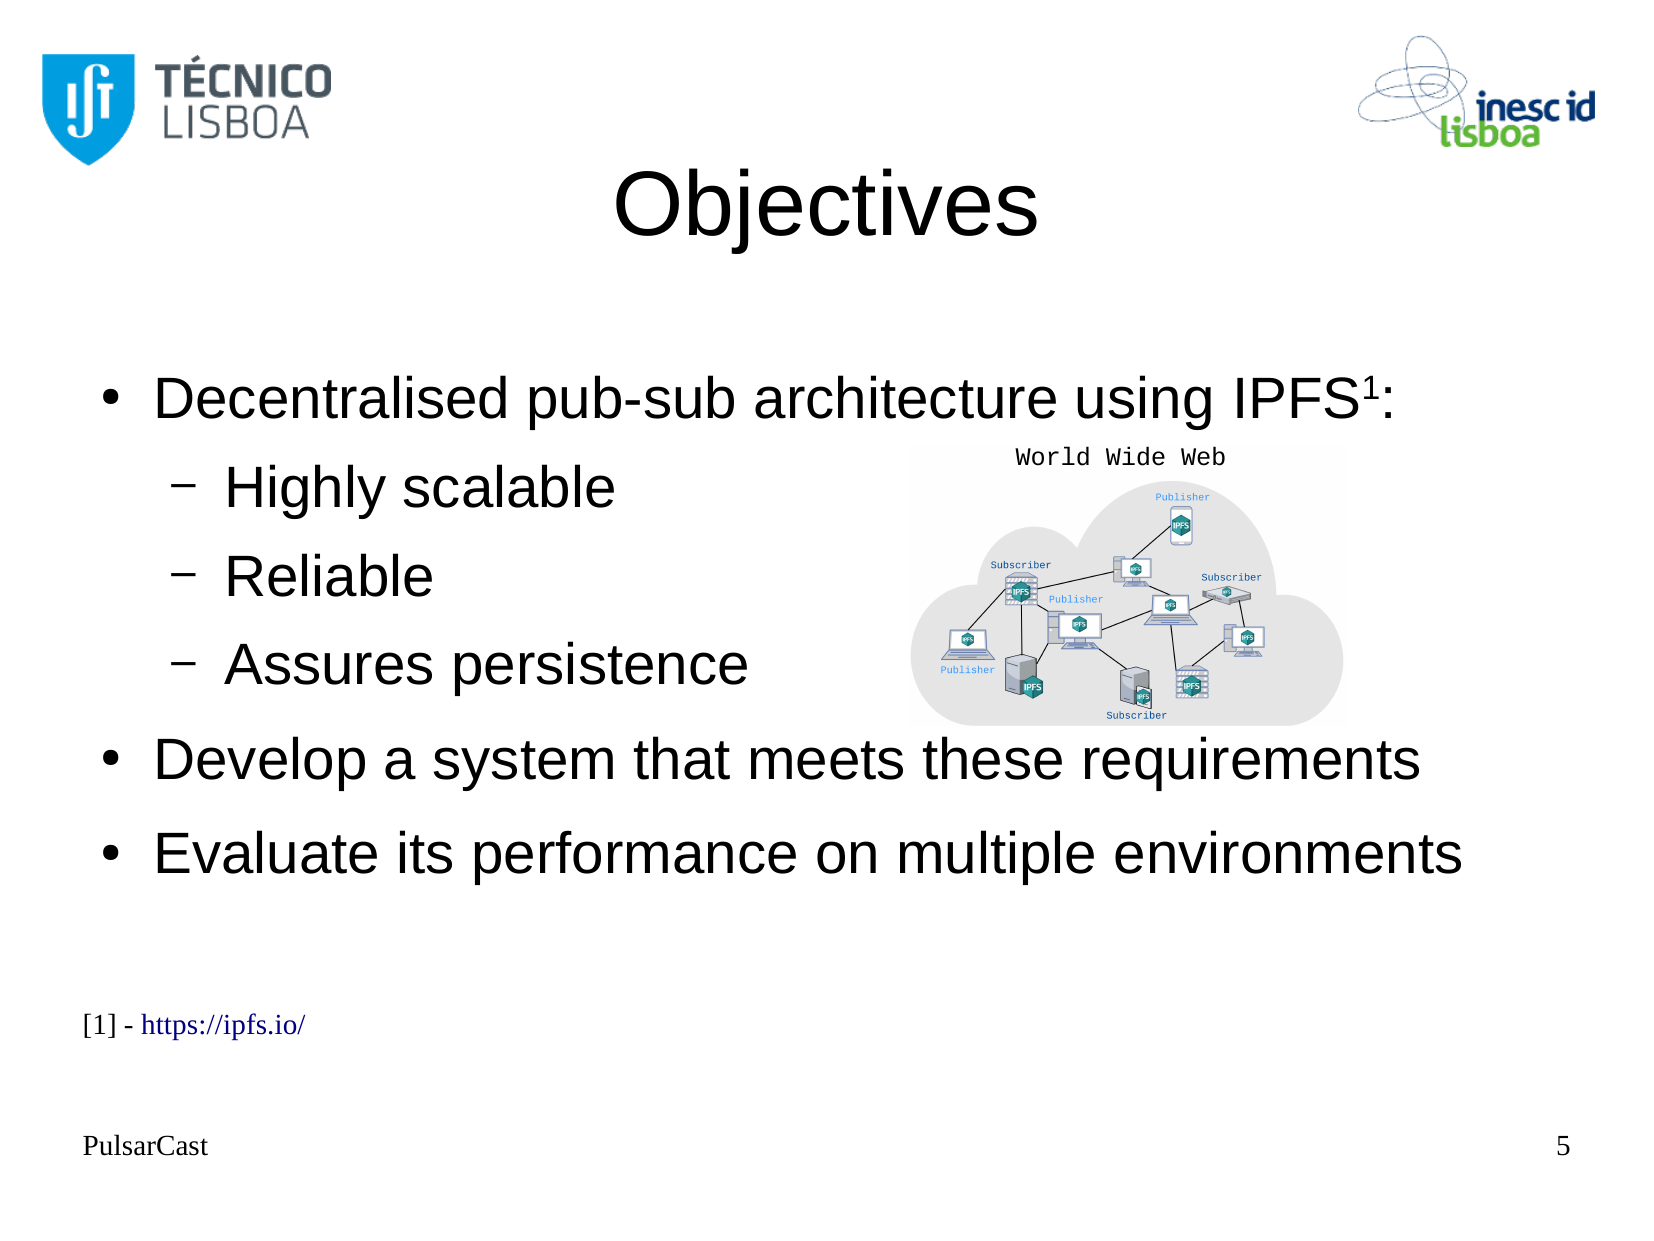

Objectives
# Decentralised pub-sub architecture using IPFS1:
Highly scalable
Reliable
Assures persistence
Develop a system that meets these requirements
Evaluate its performance on multiple environments
[1] - https://ipfs.io/
PulsarCast
5